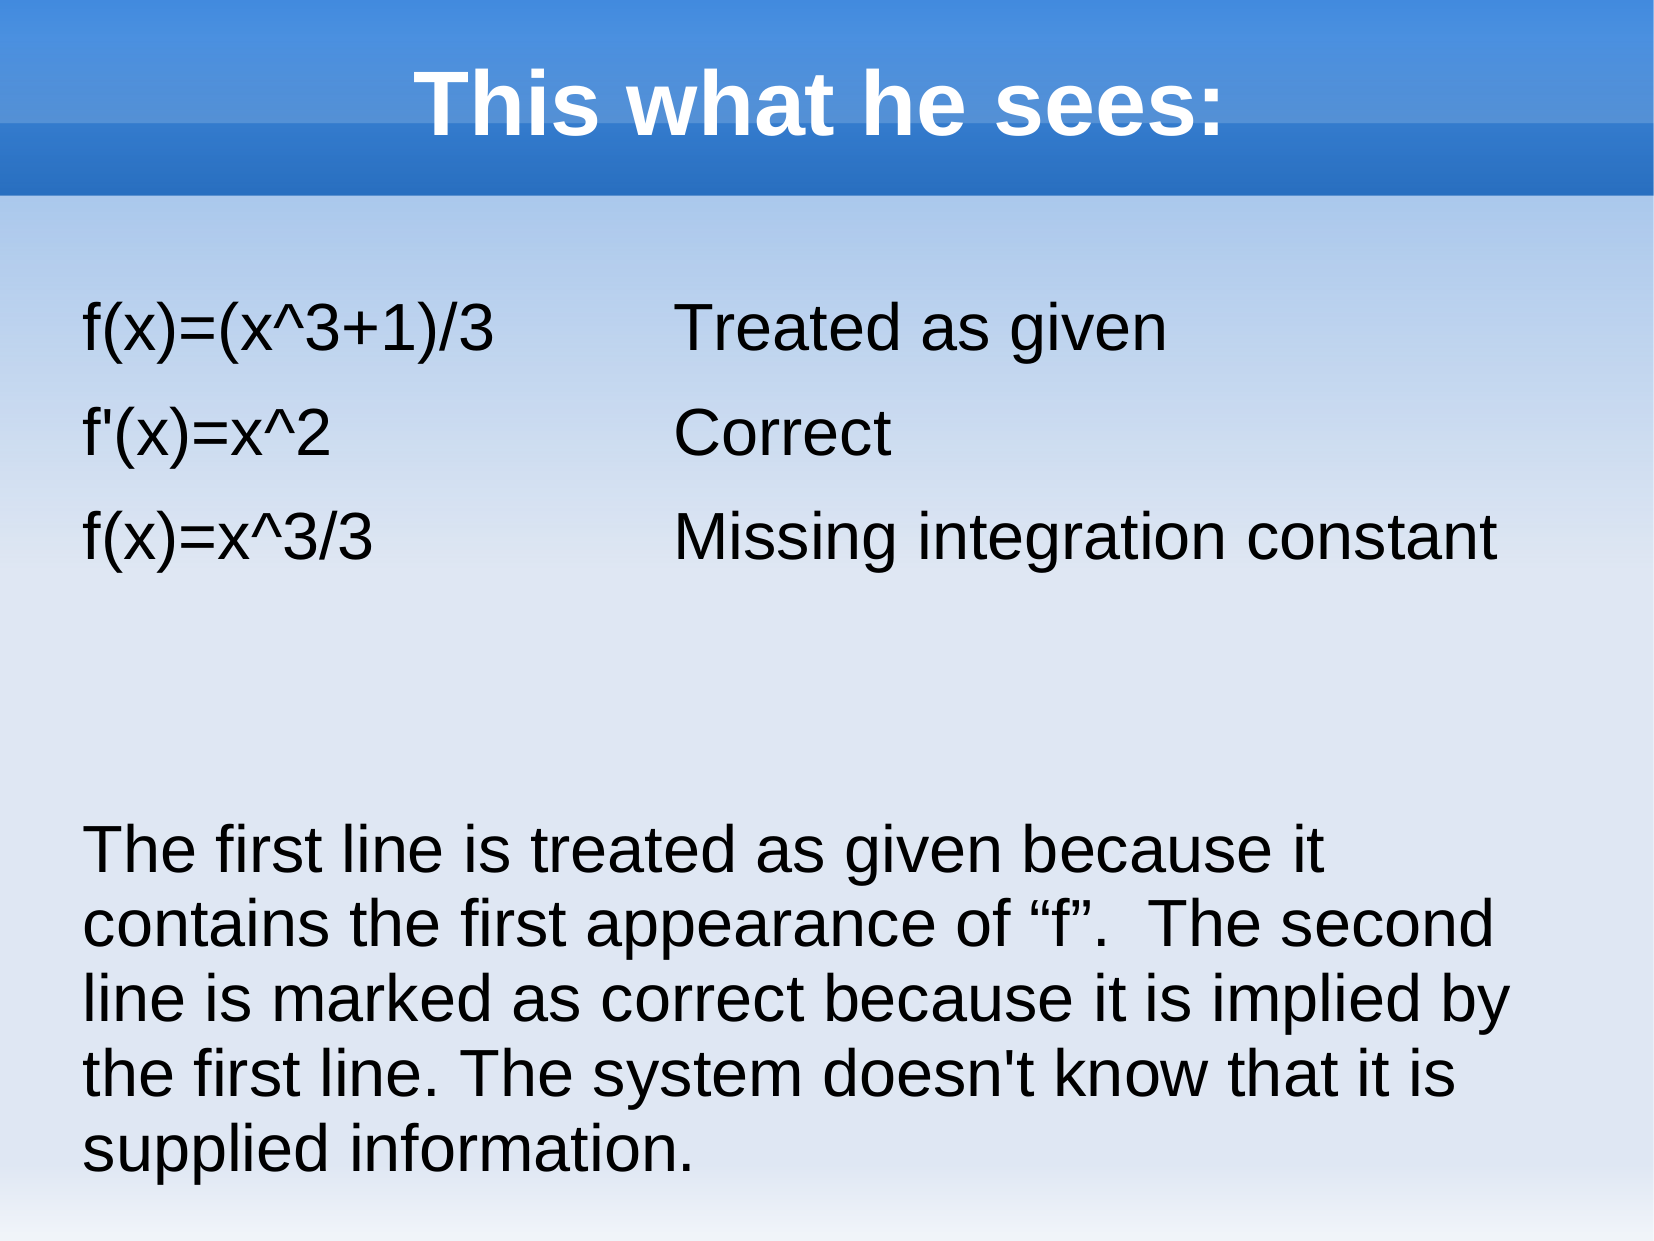

# This what he sees:
f(x)=(x^3+1)/3			Treated as given
f'(x)=x^2					Correct
f(x)=x^3/3					Missing integration constant
The first line is treated as given because it contains the first appearance of “f”. The second line is marked as correct because it is implied by the first line. The system doesn't know that it is supplied information.